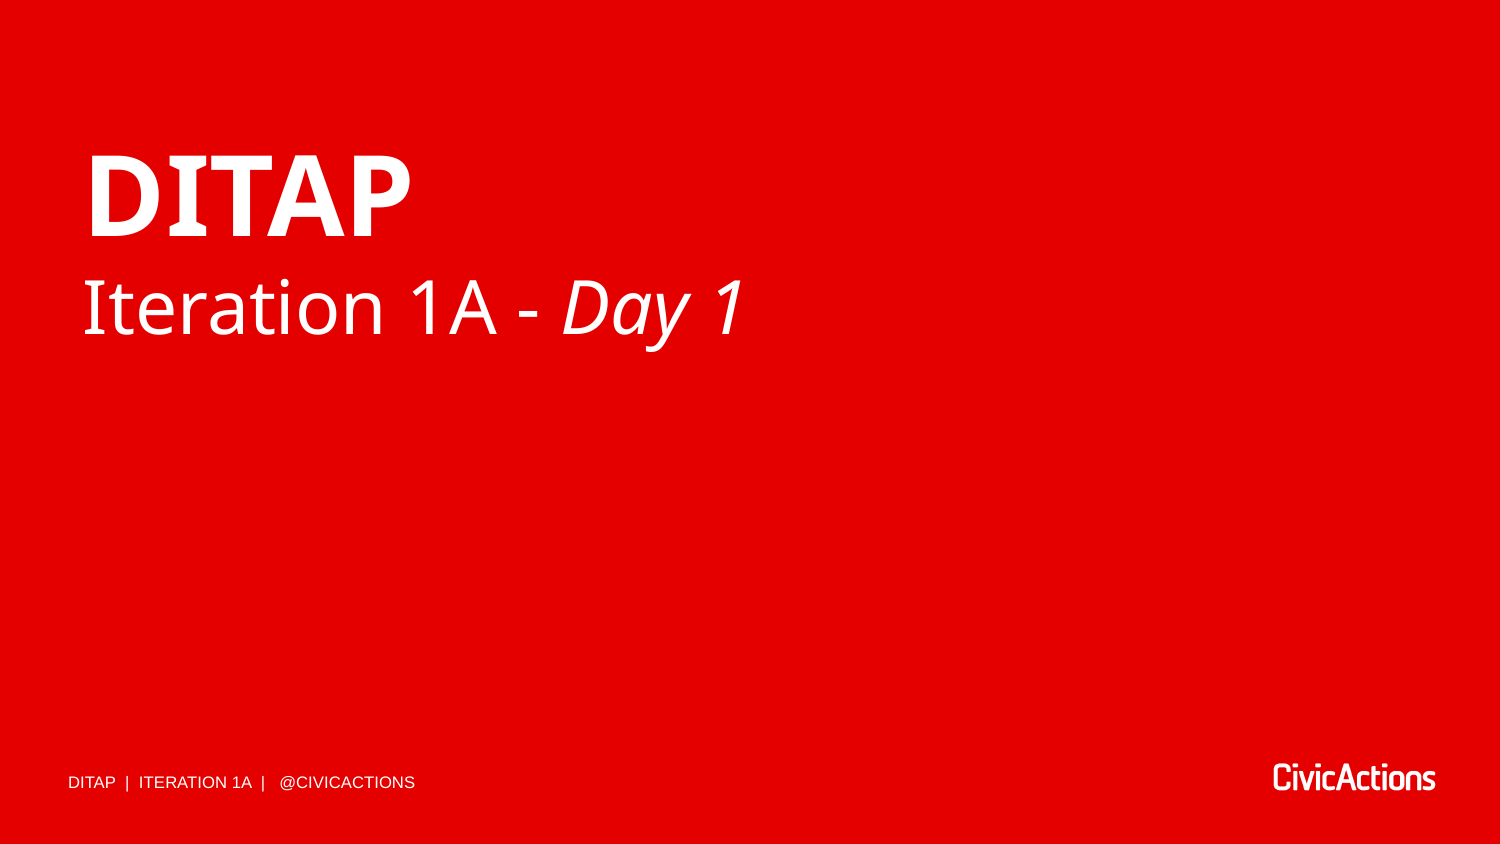

# DITAP Iteration 1A - Day 1